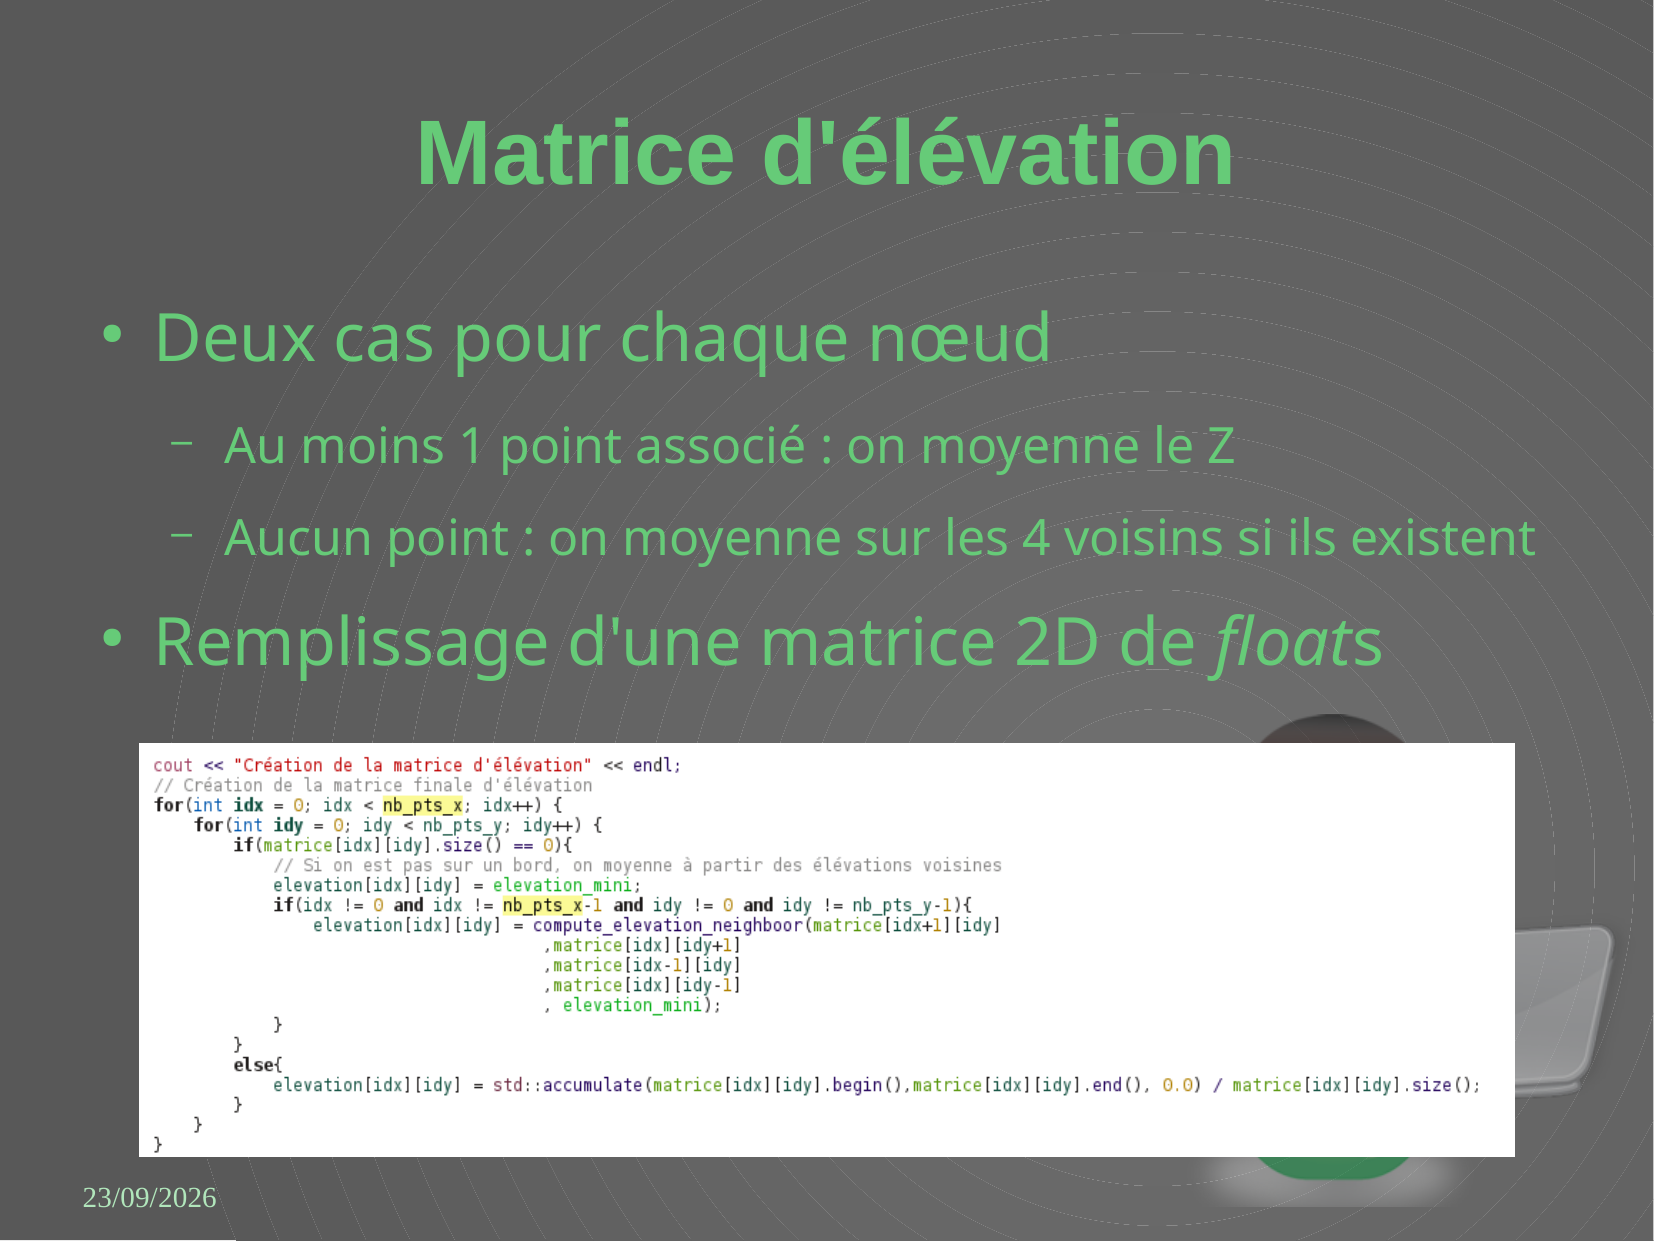

Matrice d'élévation
# Deux cas pour chaque nœud
Au moins 1 point associé : on moyenne le Z
Aucun point : on moyenne sur les 4 voisins si ils existent
Remplissage d'une matrice 2D de floats